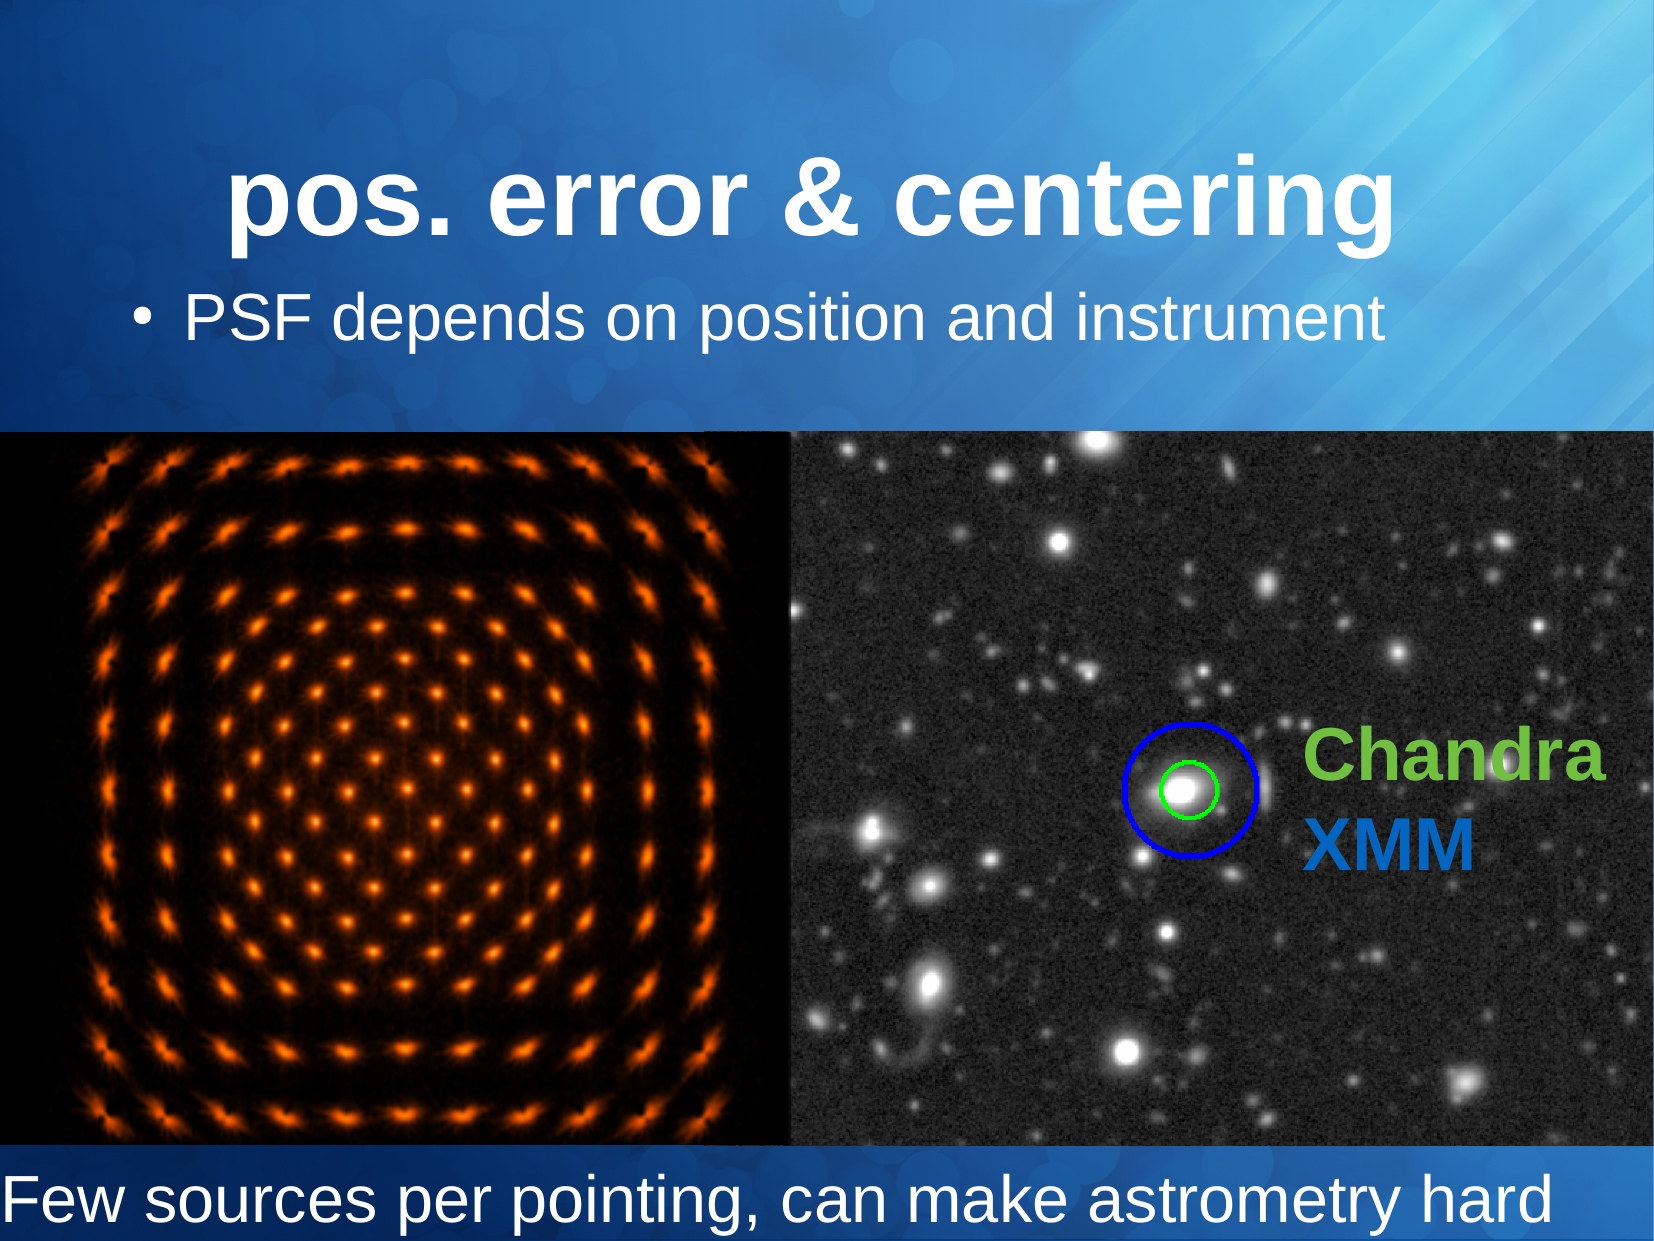

# pos. error & centering
PSF depends on position and instrument
Chandra
XMM
Few sources per pointing, can make astrometry hard